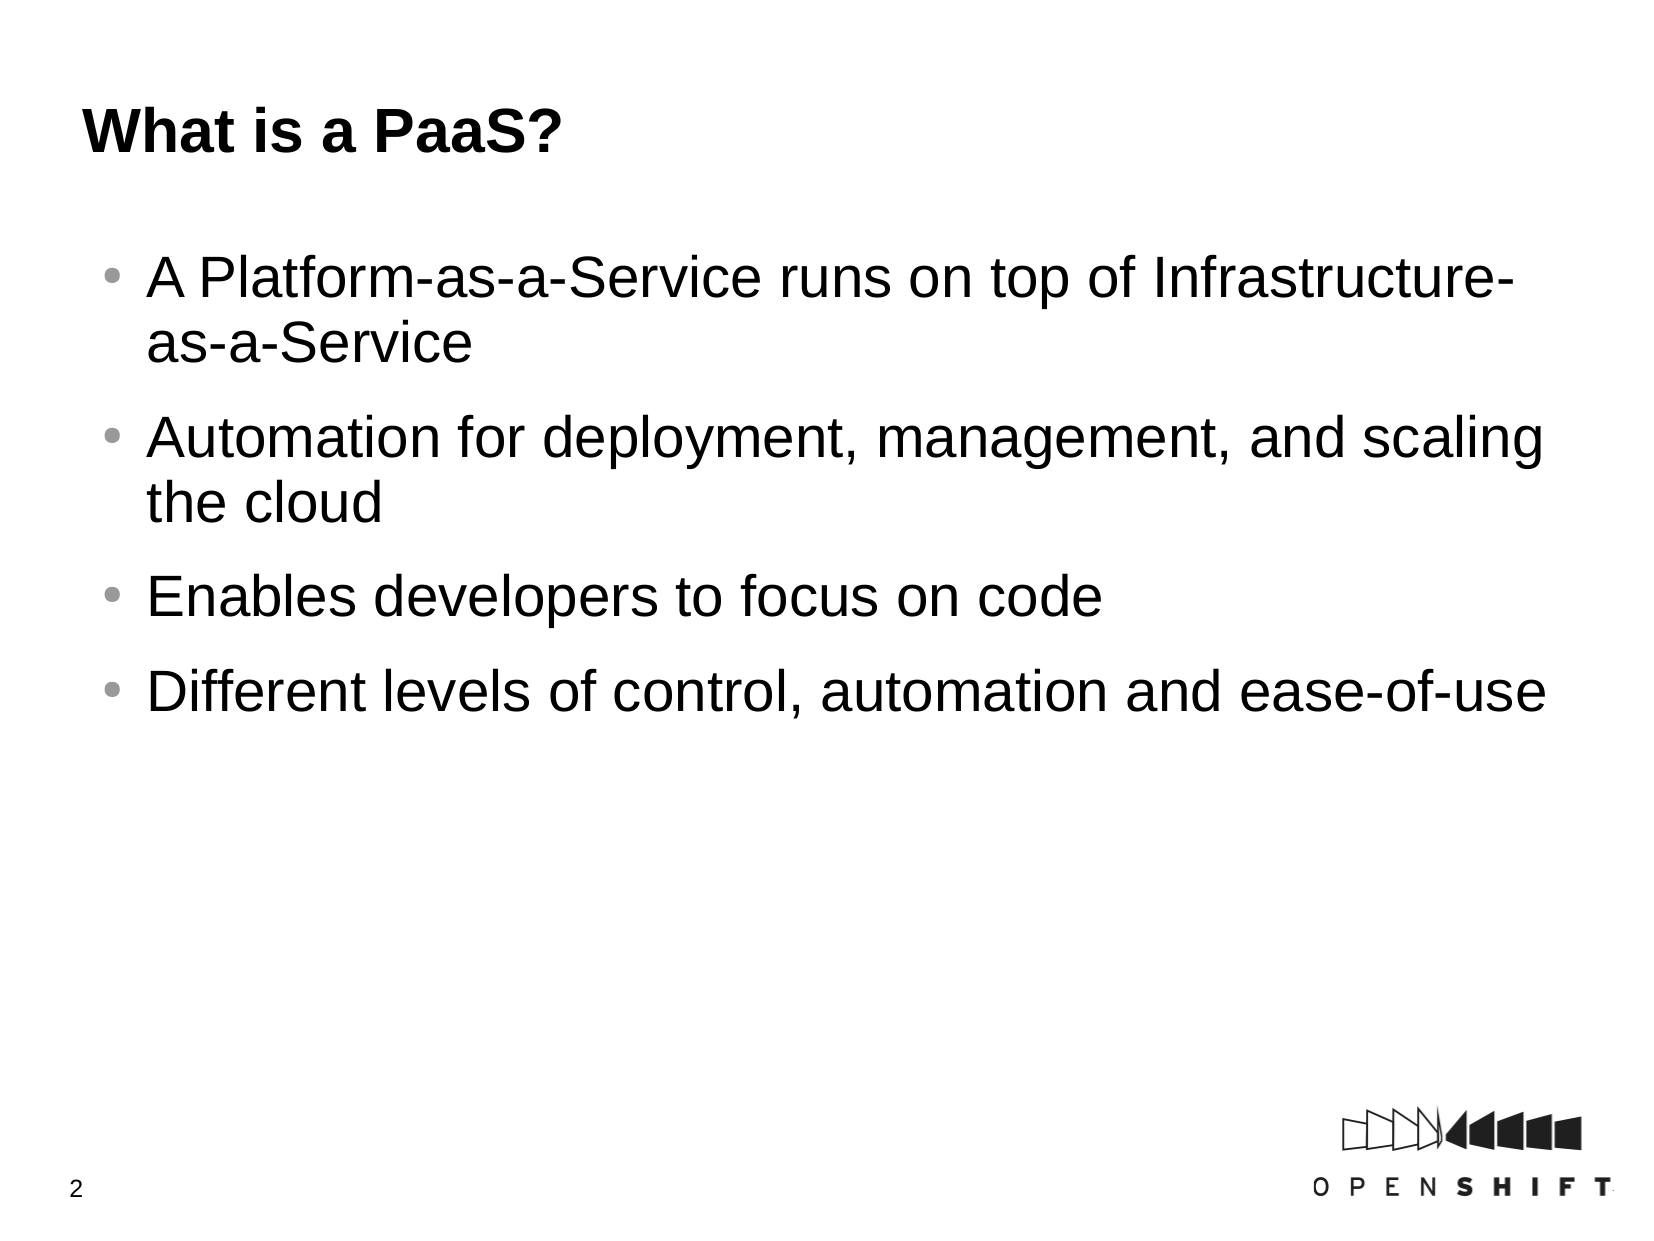

# What is a PaaS?
A Platform-as-a-Service runs on top of Infrastructure-as-a-Service
Automation for deployment, management, and scaling the cloud
Enables developers to focus on code
Different levels of control, automation and ease-of-use